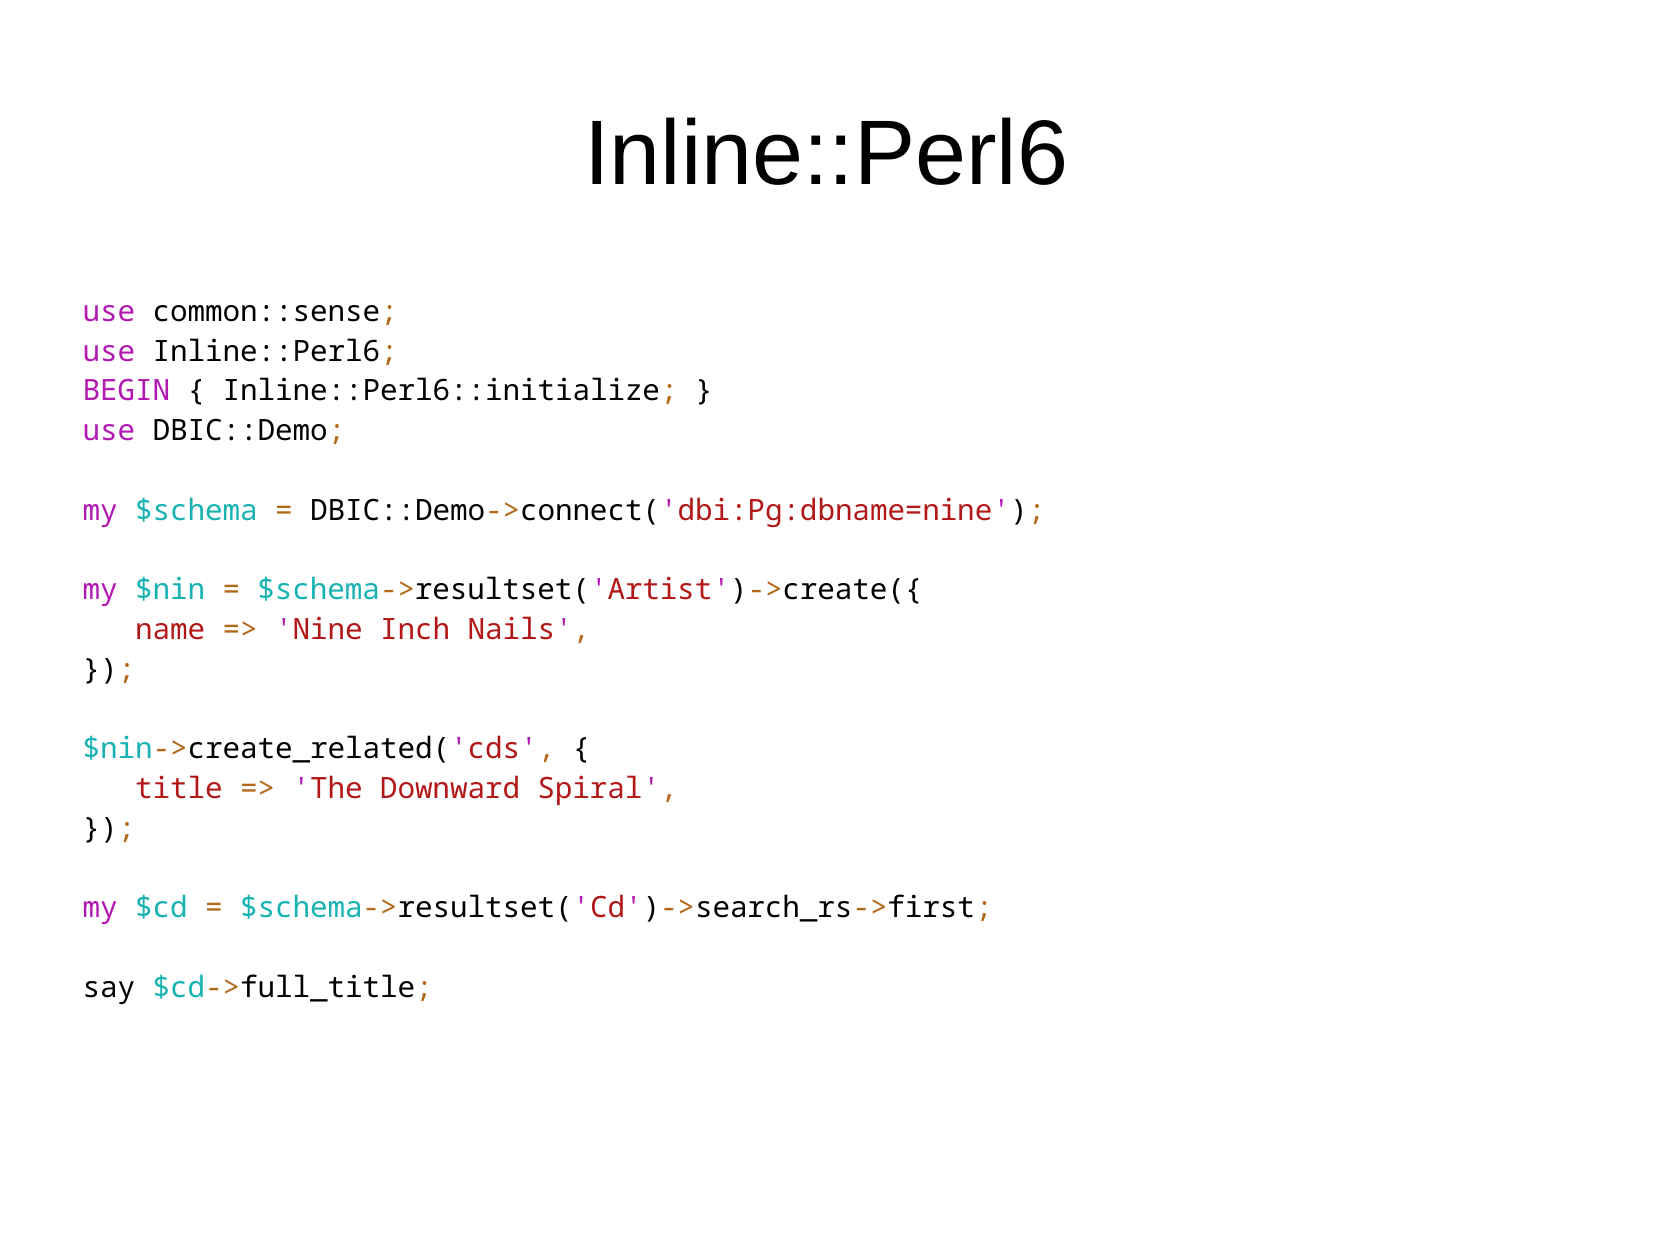

# Inline::Perl6
use common::sense;
use Inline::Perl6;
BEGIN { Inline::Perl6::initialize; }
use DBIC::Demo;
my $schema = DBIC::Demo->connect('dbi:Pg:dbname=nine');
my $nin = $schema->resultset('Artist')->create({
   name => 'Nine Inch Nails',
});
$nin->create_related('cds', {
   title => 'The Downward Spiral',
});
my $cd = $schema->resultset('Cd')->search_rs->first;
say $cd->full_title;